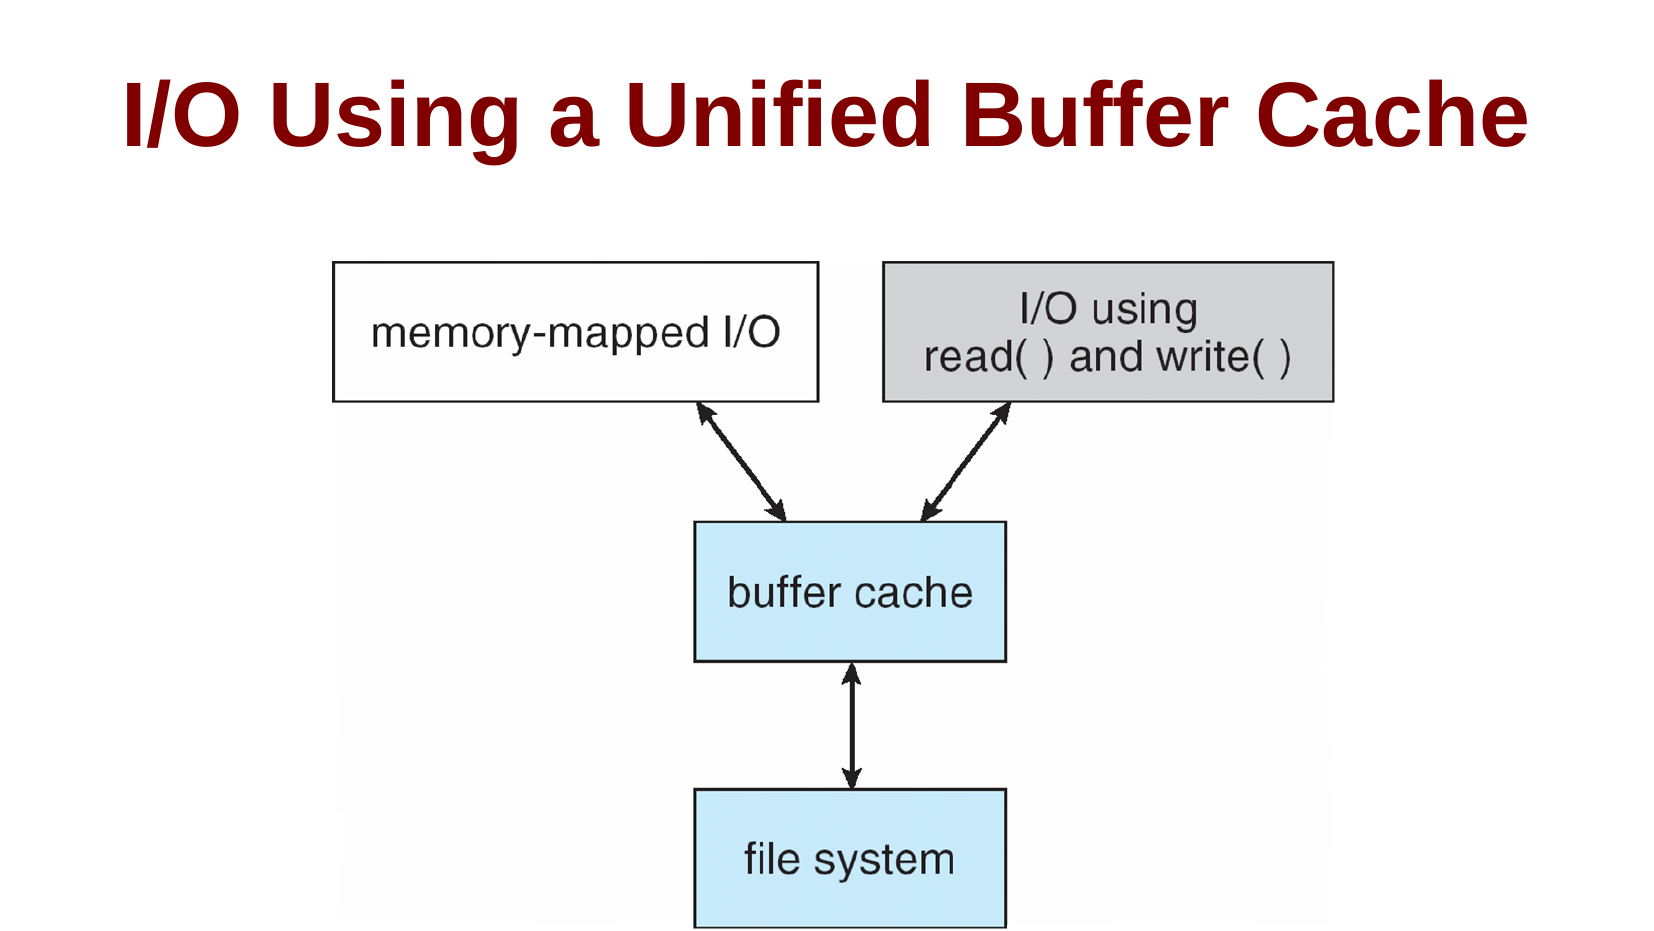

# I/O Using a Unified Buffer Cache